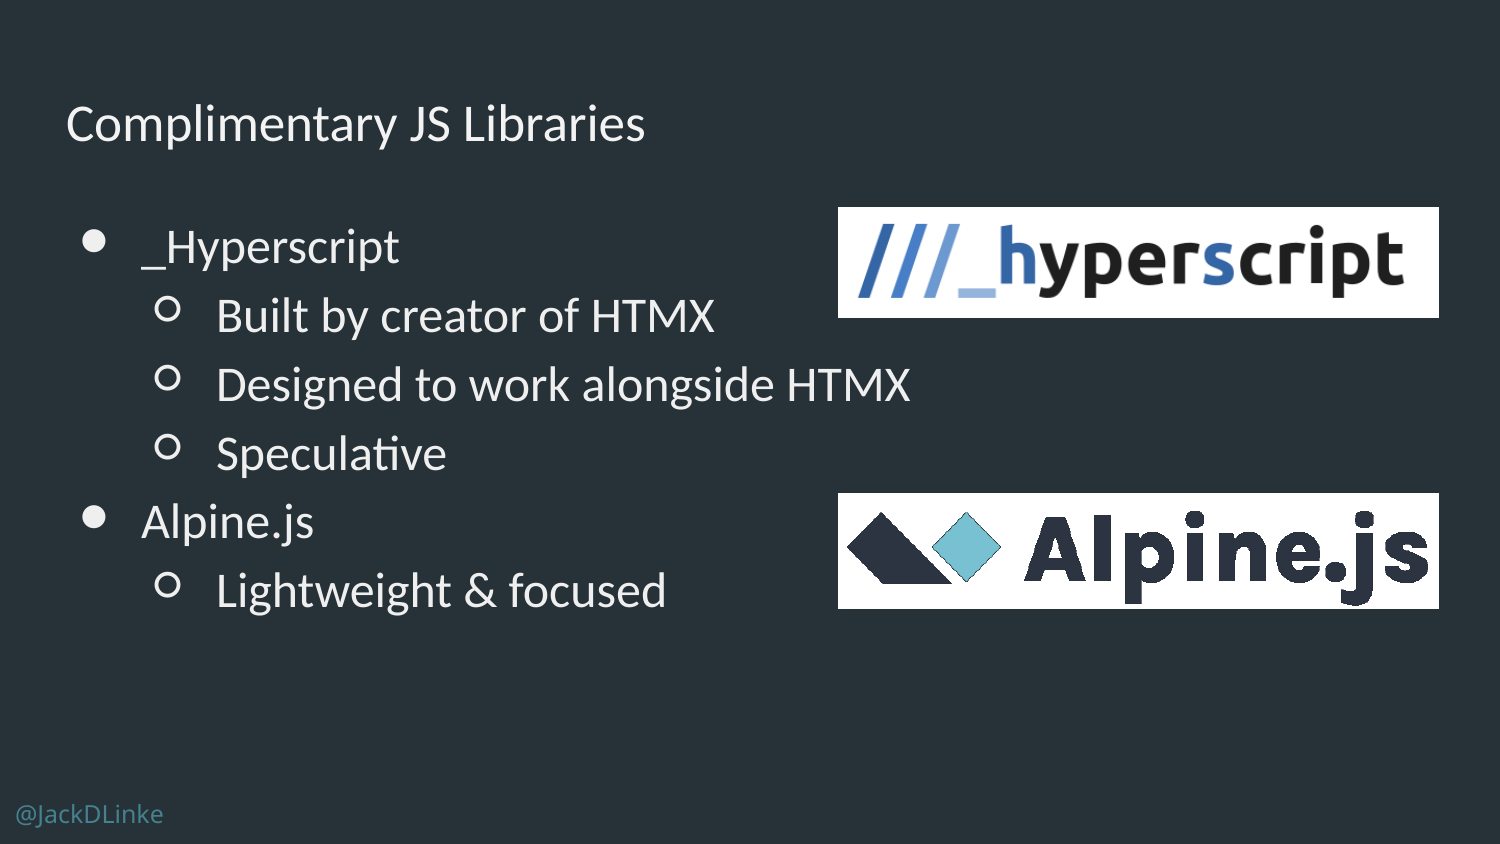

# Complimentary JS Libraries
_Hyperscript
Built by creator of HTMX
Designed to work alongside HTMX
Speculative
Alpine.js
Lightweight & focused